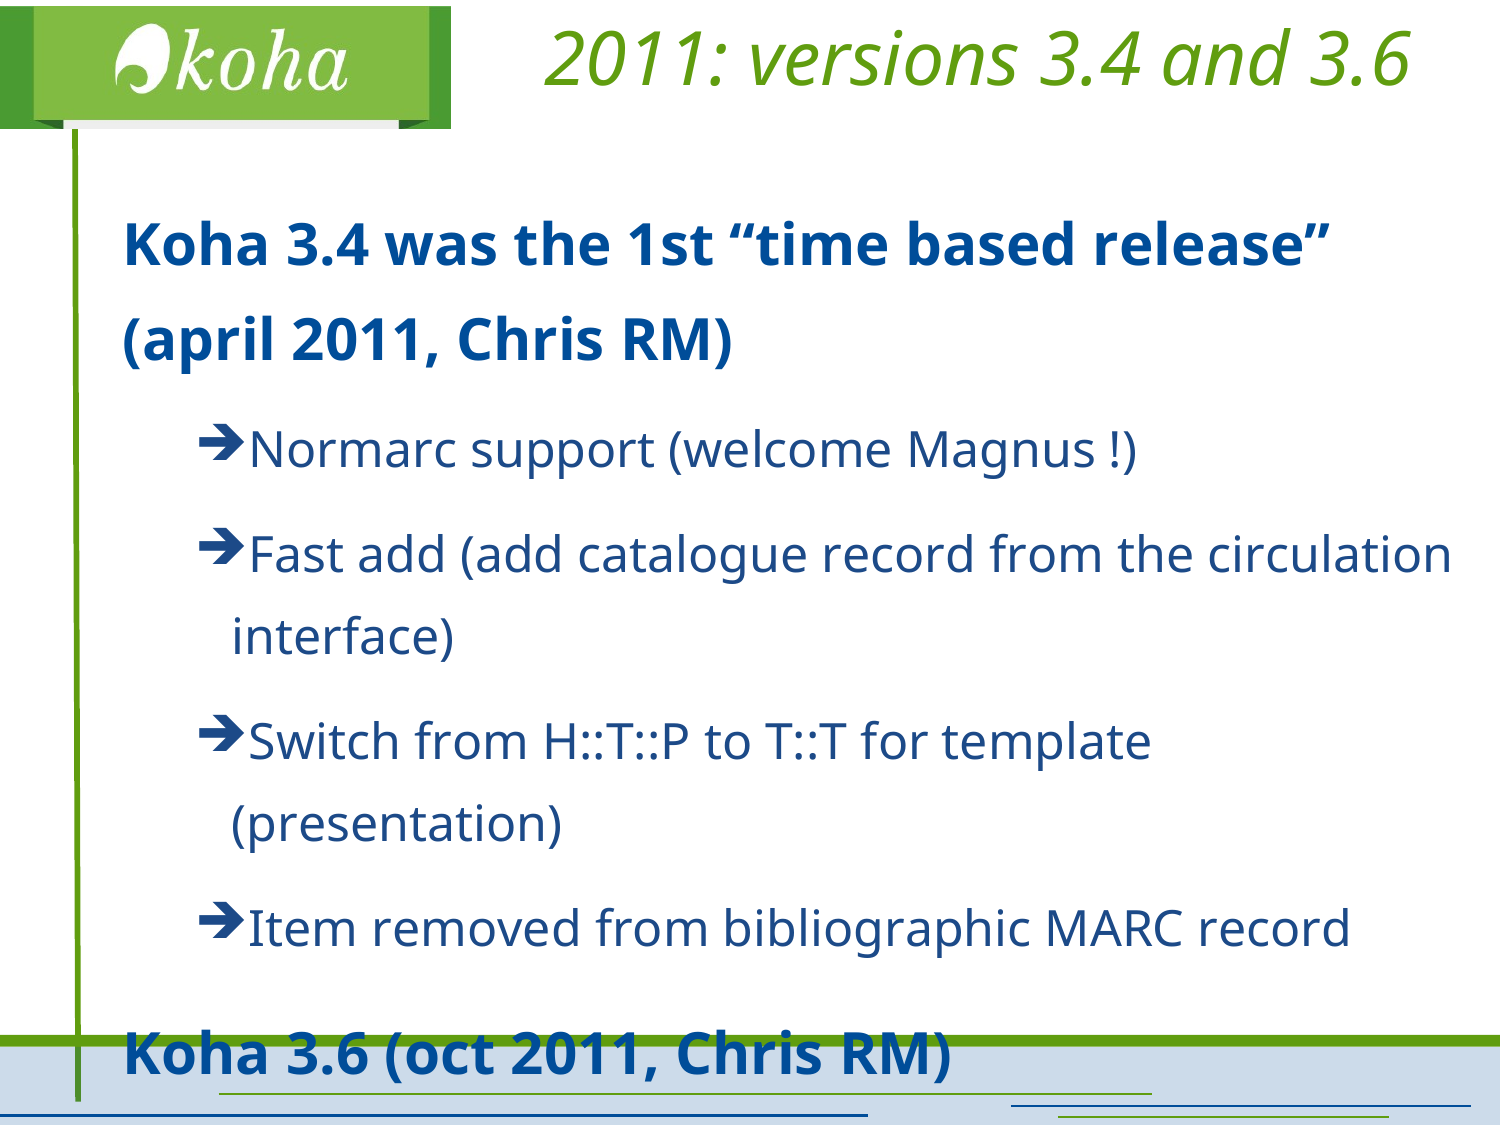

# 2011: versions 3.4 and 3.6
Koha 3.4 was the 1st “time based release” (april 2011, Chris RM)
Normarc support (welcome Magnus !)
Fast add (add catalogue record from the circulation interface)
Switch from H::T::P to T::T for template (presentation)
Item removed from bibliographic MARC record
Koha 3.6 (oct 2011, Chris RM)
Easier analytics record
365 bugfixes & improvement from 3.4